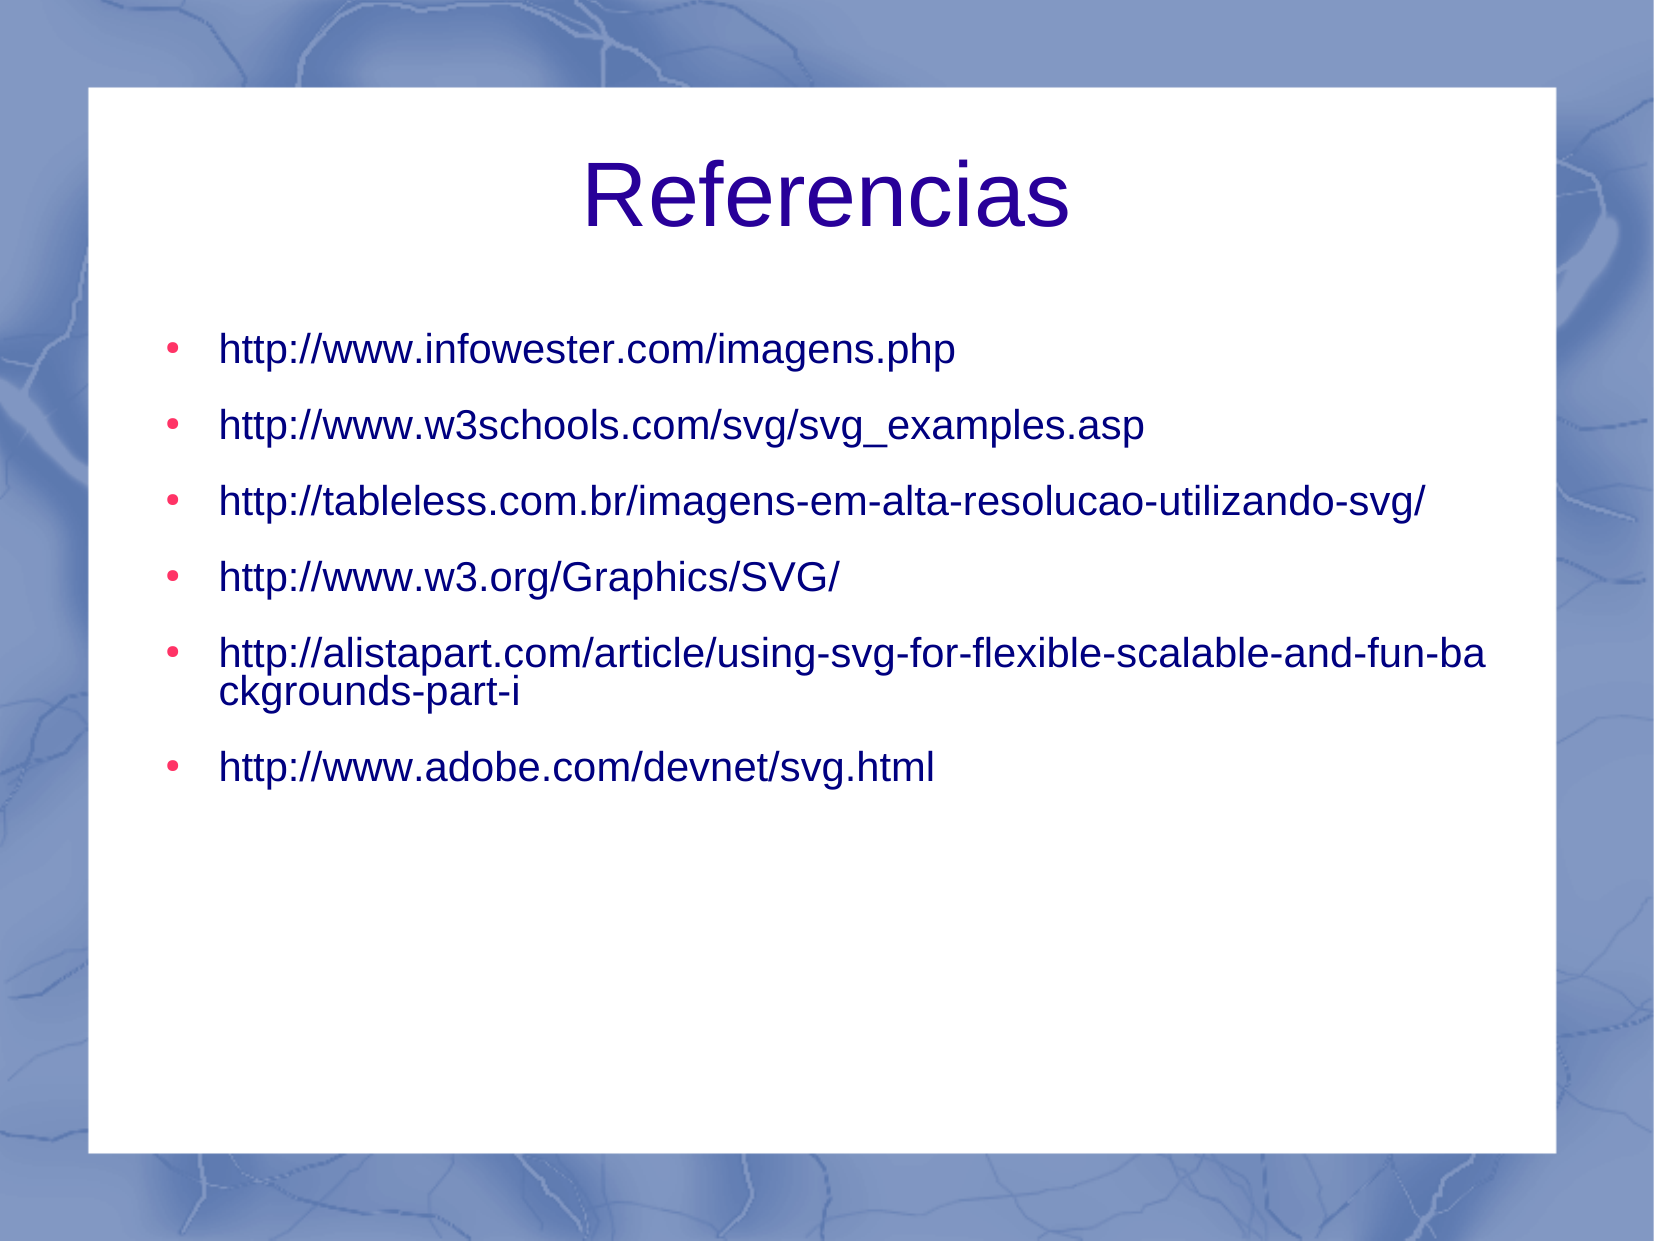

# Referencias
http://www.infowester.com/imagens.php
http://www.w3schools.com/svg/svg_examples.asp
http://tableless.com.br/imagens-em-alta-resolucao-utilizando-svg/
http://www.w3.org/Graphics/SVG/
http://alistapart.com/article/using-svg-for-flexible-scalable-and-fun-backgrounds-part-i
http://www.adobe.com/devnet/svg.html